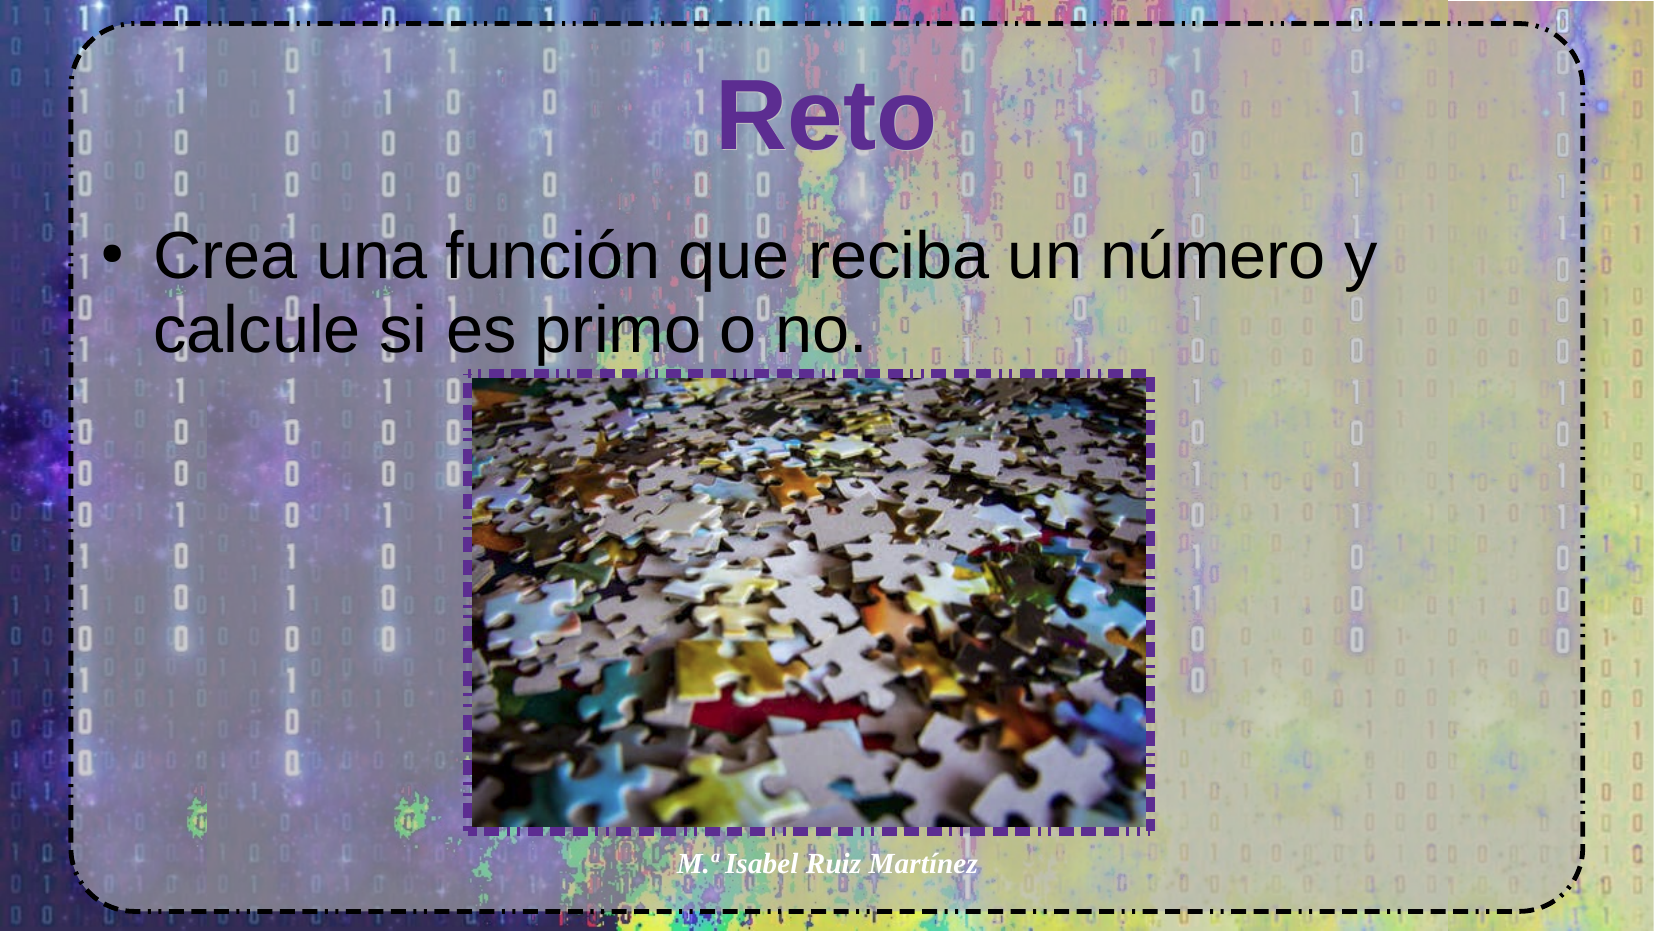

# Reto
Crea una función que reciba un número y calcule si es primo o no.